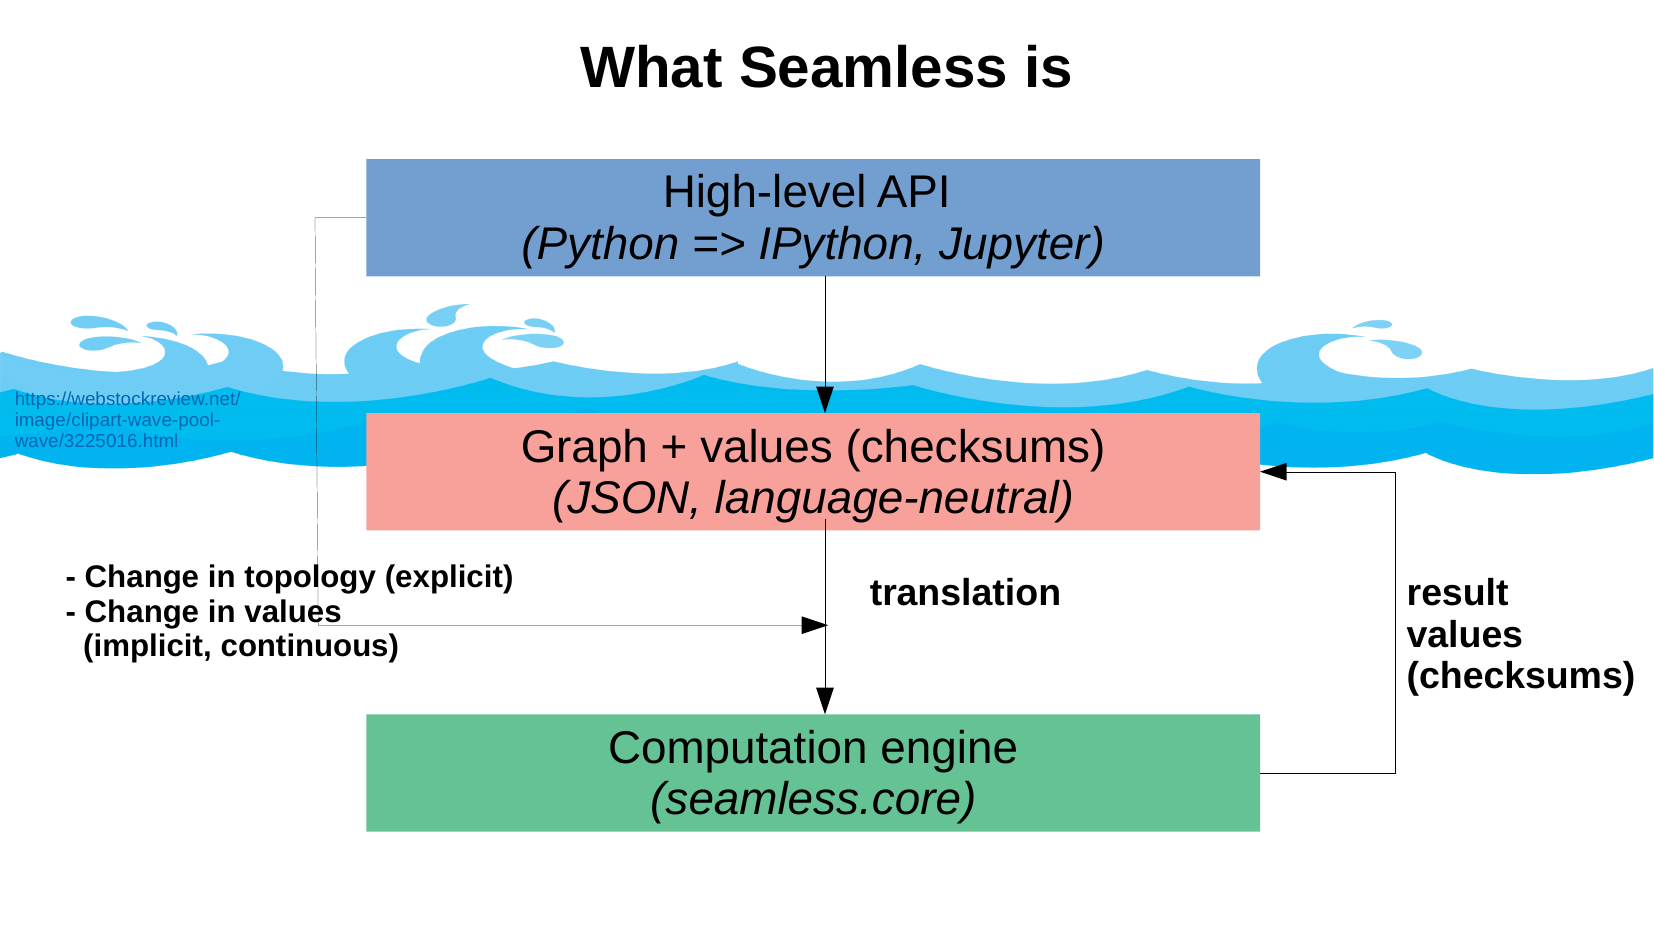

# What Seamless is
High-level API
(Python => IPython, Jupyter)
https://webstockreview.net/image/clipart-wave-pool-wave/3225016.html
Graph + values (checksums)
(JSON, language-neutral)
- Change in topology (explicit)
- Change in values
 (implicit, continuous)
translation
result
values
(checksums)
Computation engine
(seamless.core)